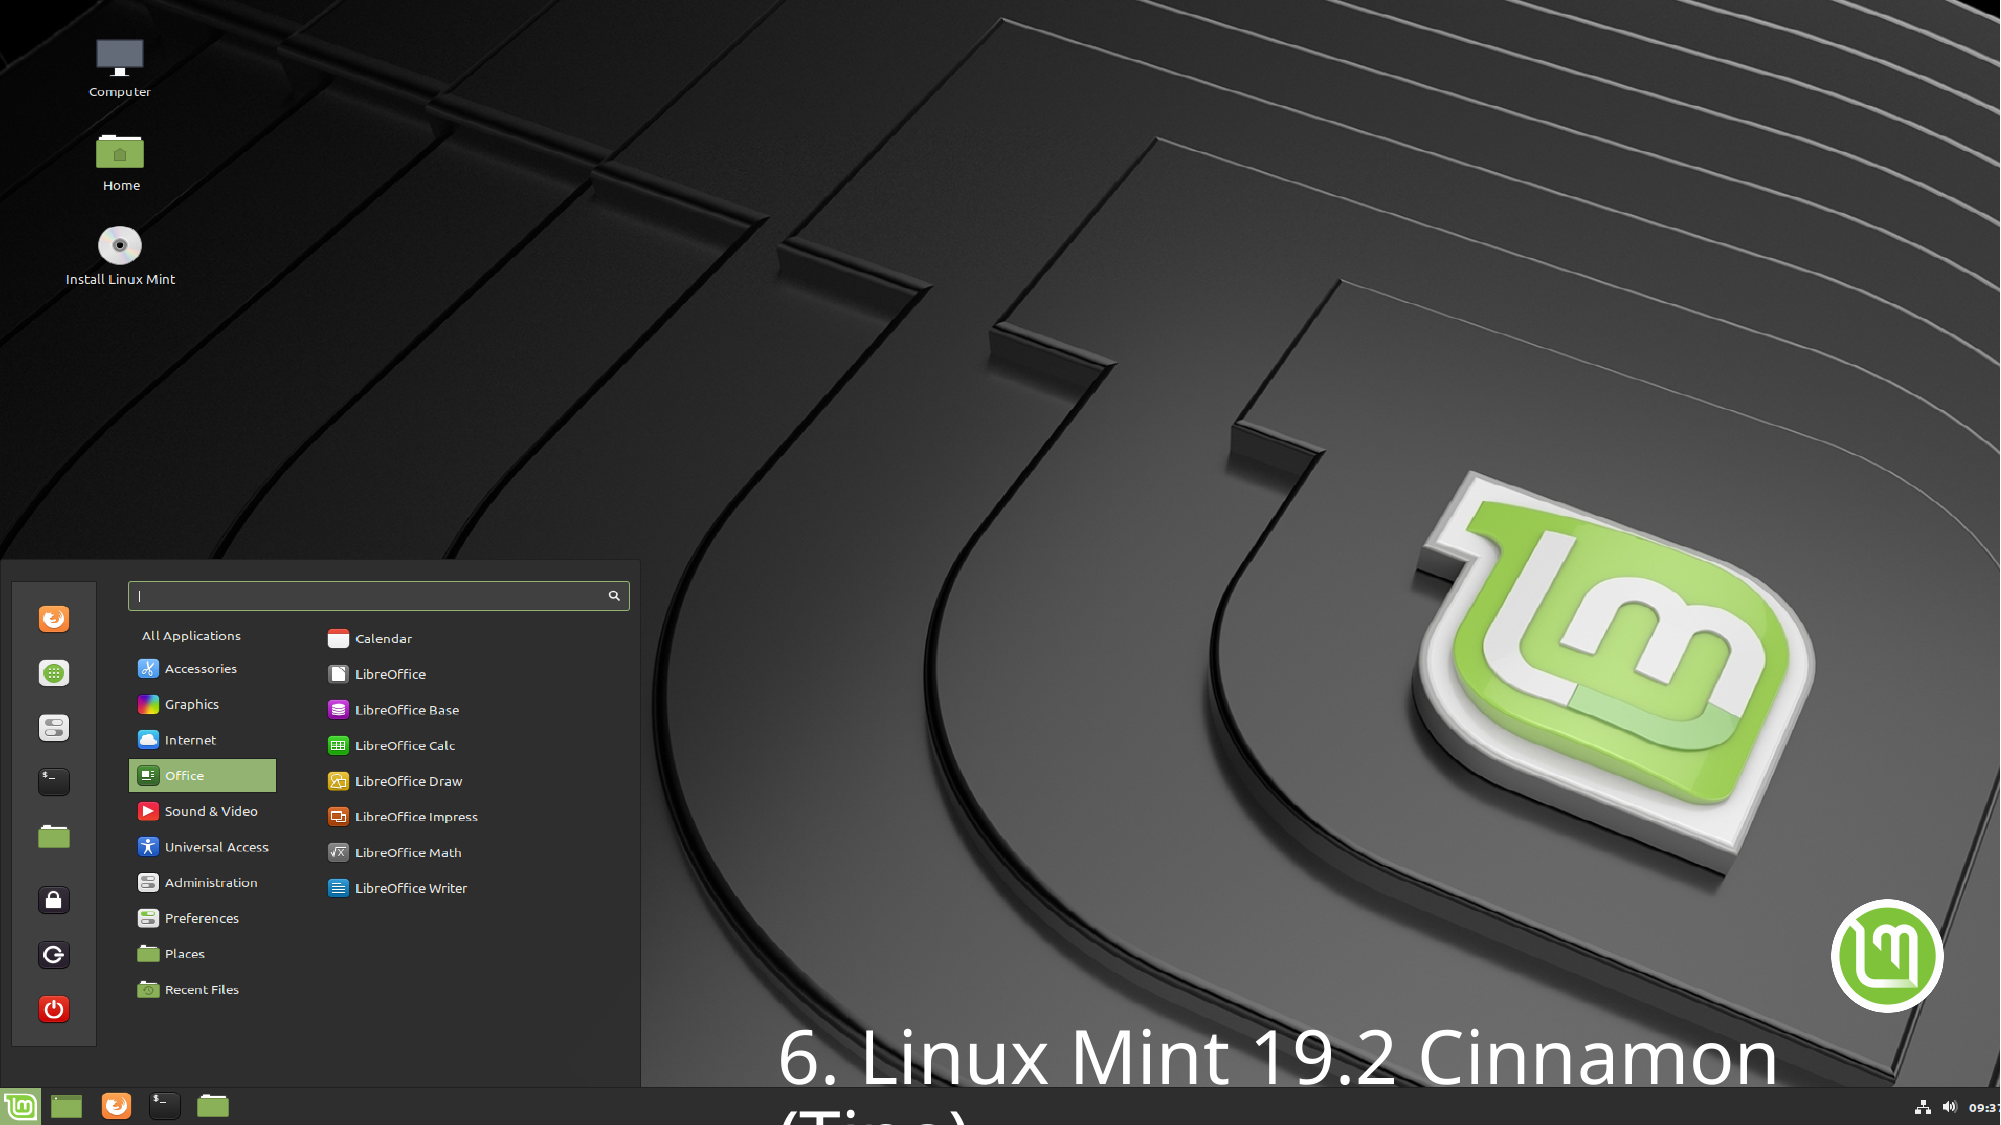

# 6. Linux Mint 19.2 Cinnamon (Tina)